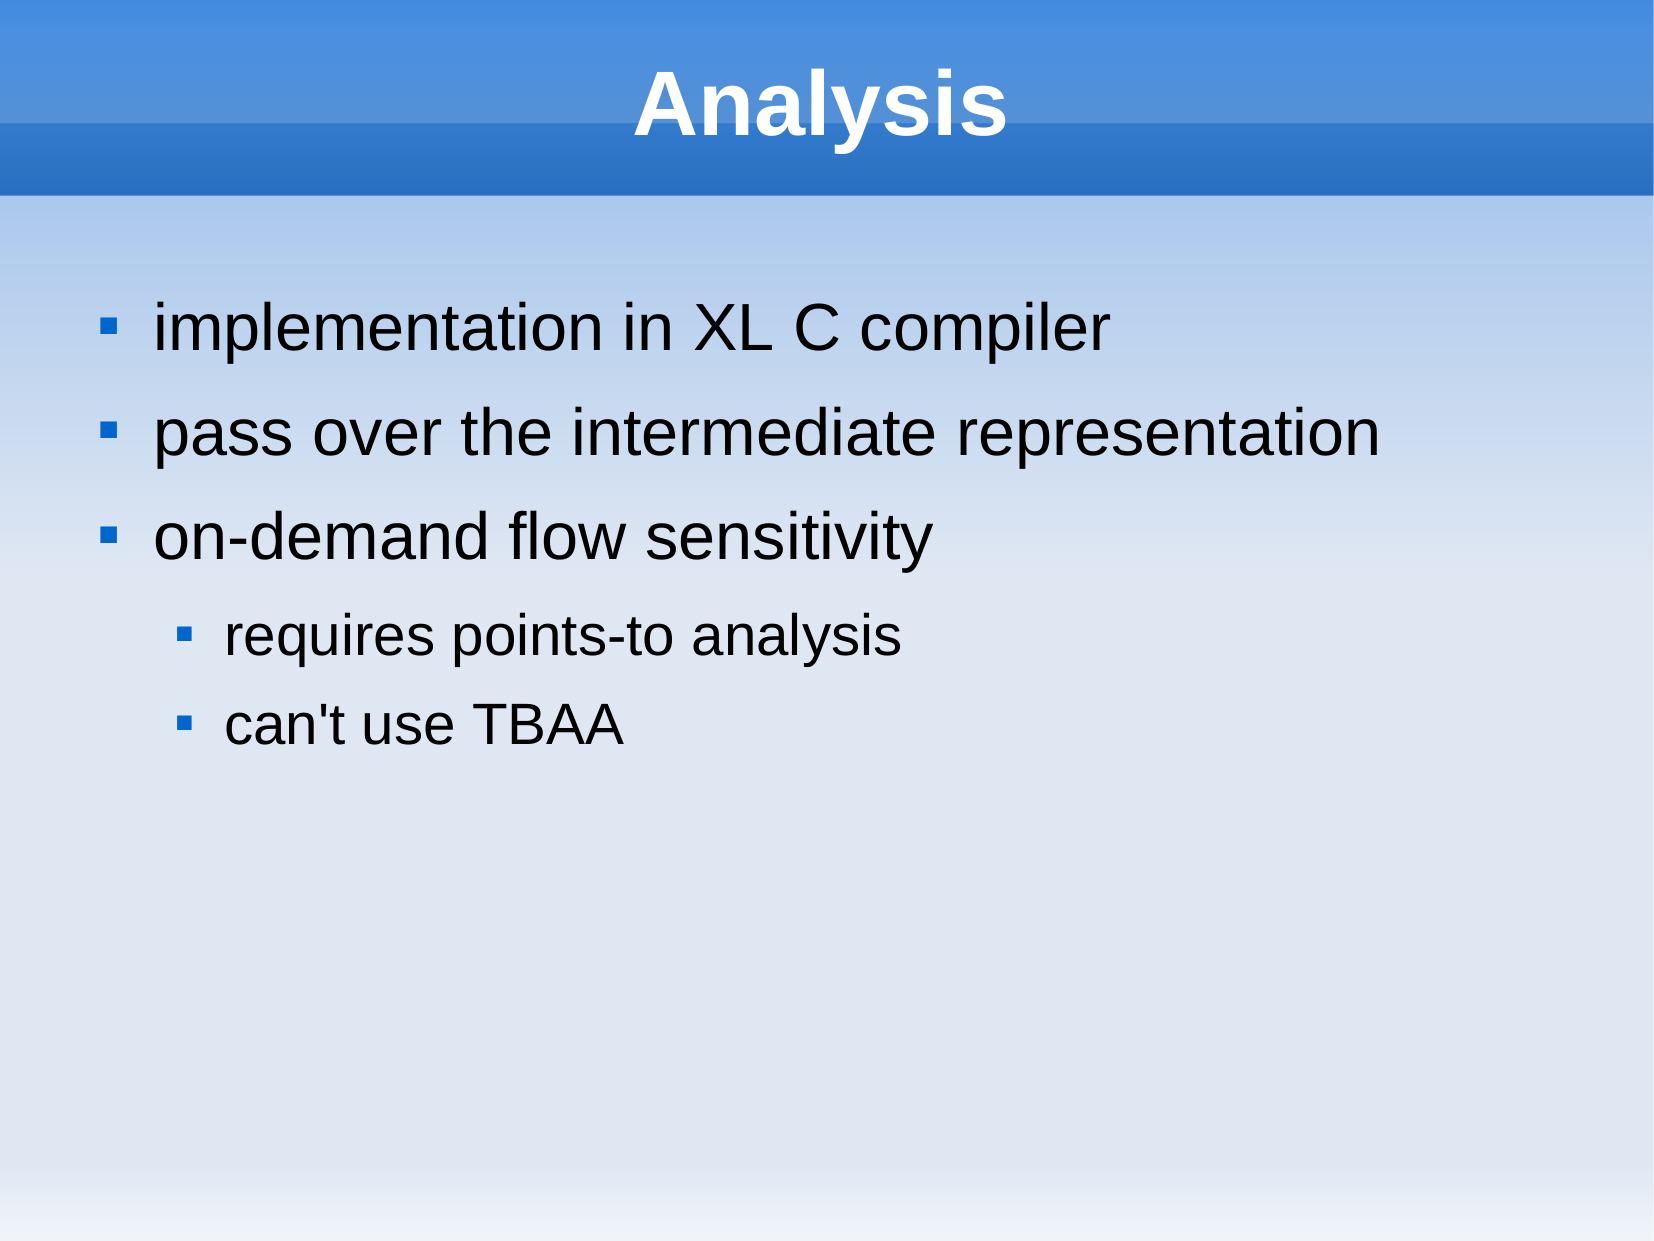

# Analysis
implementation in XL C compiler
pass over the intermediate representation
on-demand flow sensitivity
requires points-to analysis
can't use TBAA